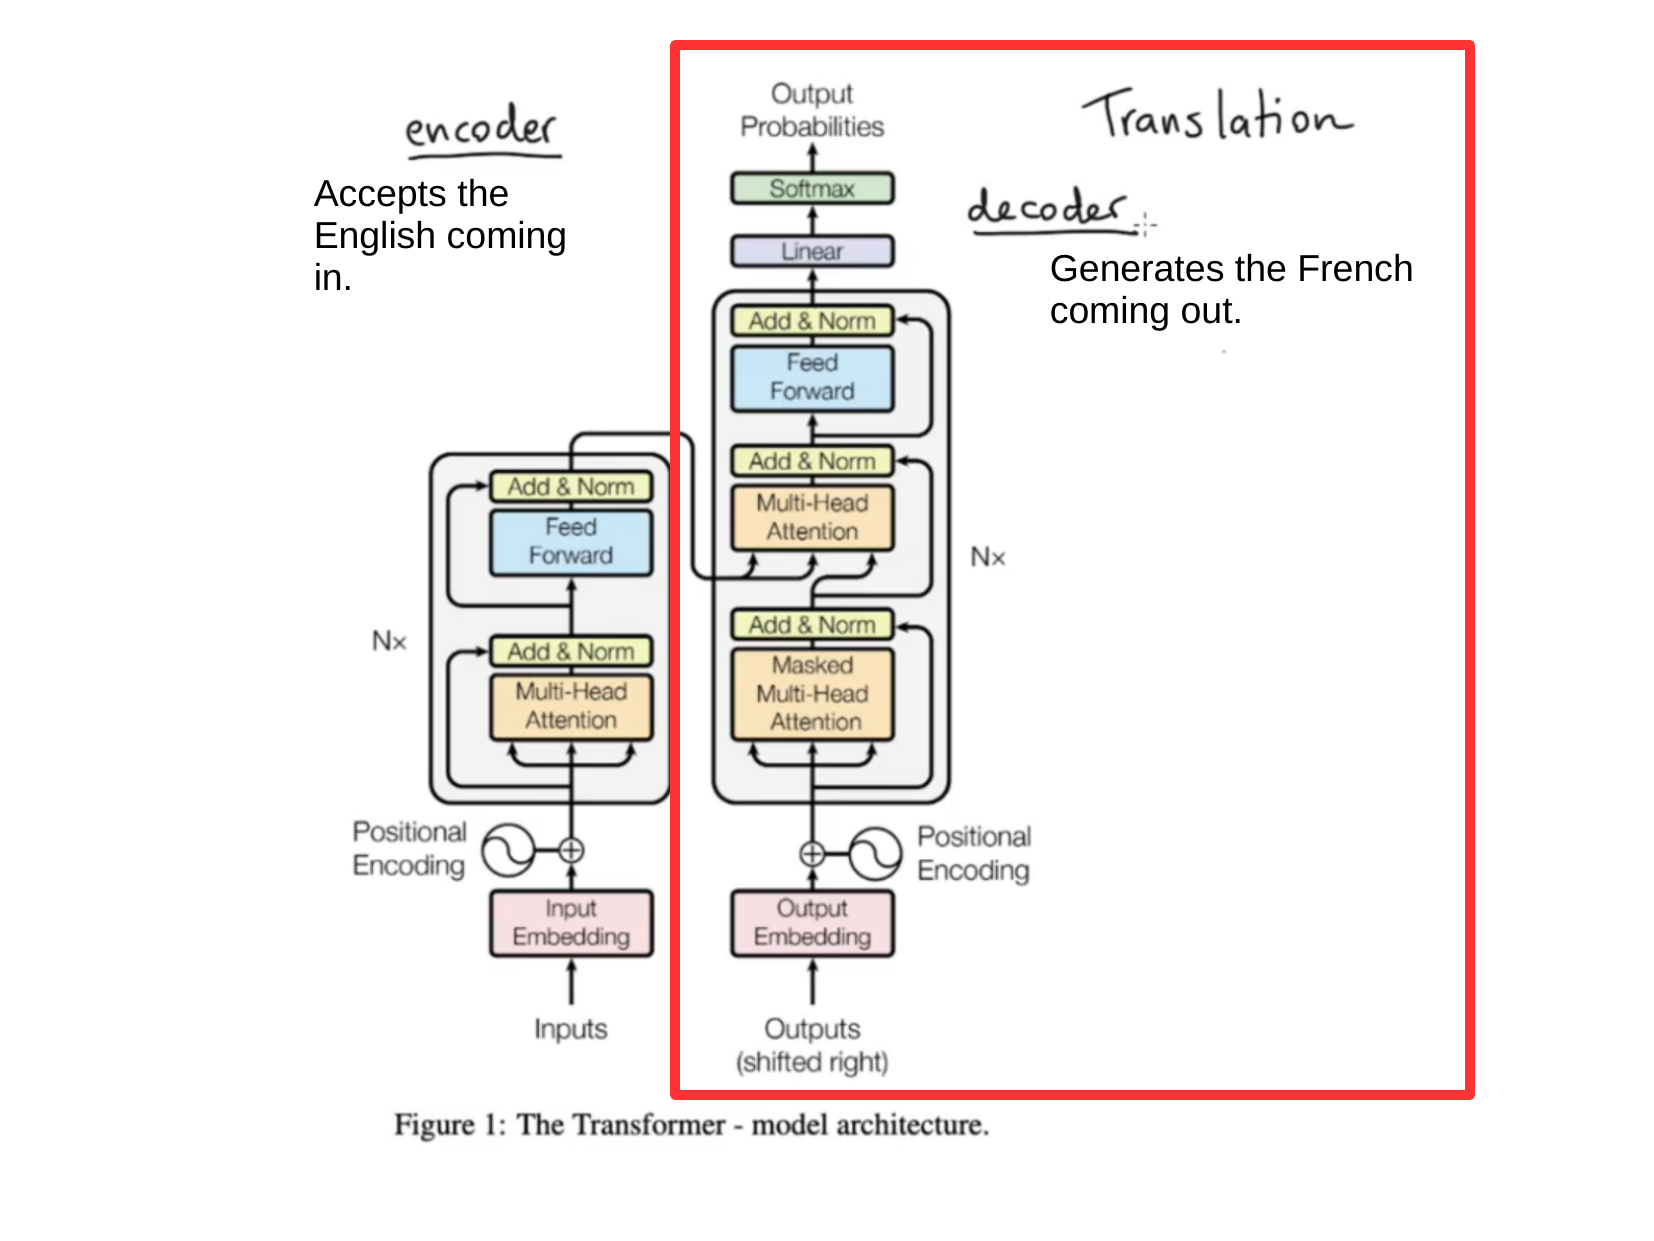

Accepts the English coming in.
Generates the French coming out.